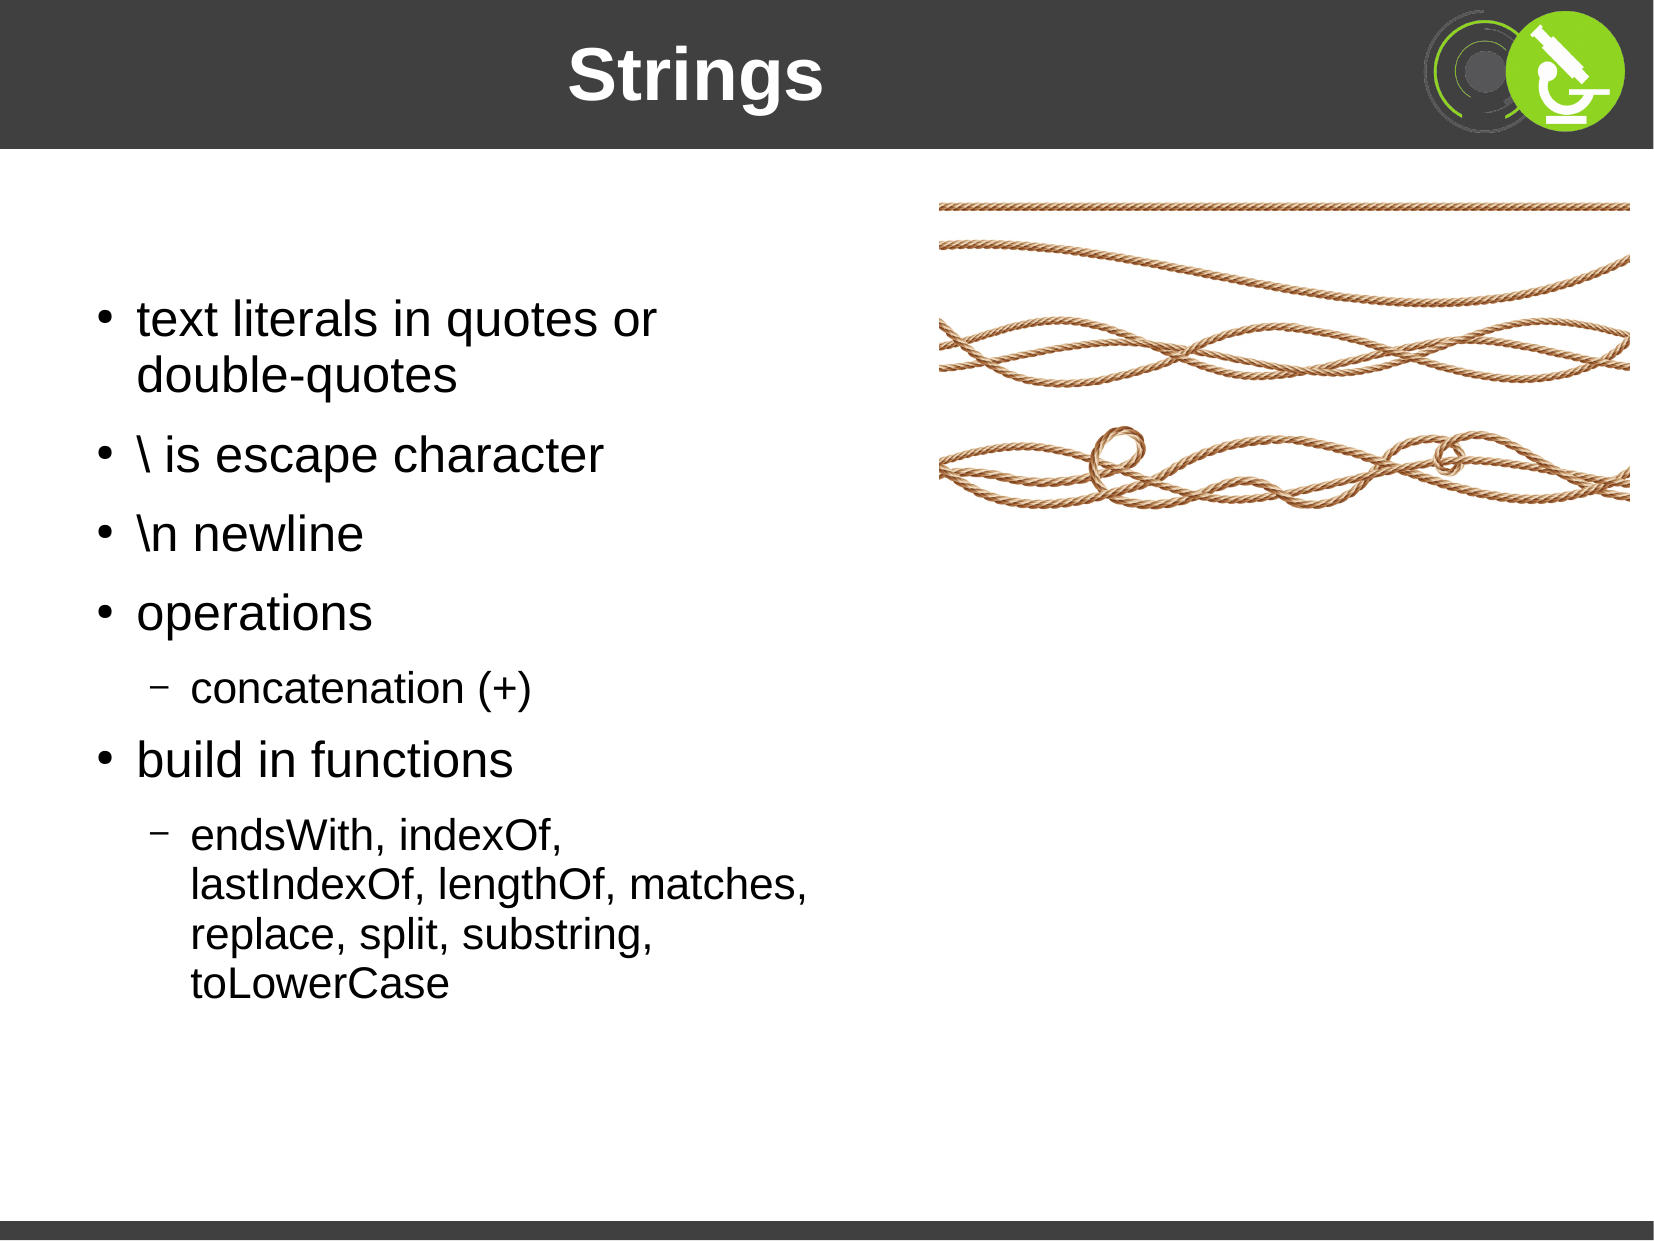

# Strings
text literals in quotes or double-quotes
\ is escape character
\n newline
operations
concatenation (+)
build in functions
endsWith, indexOf, lastIndexOf, lengthOf, matches, replace, split, substring, toLowerCase